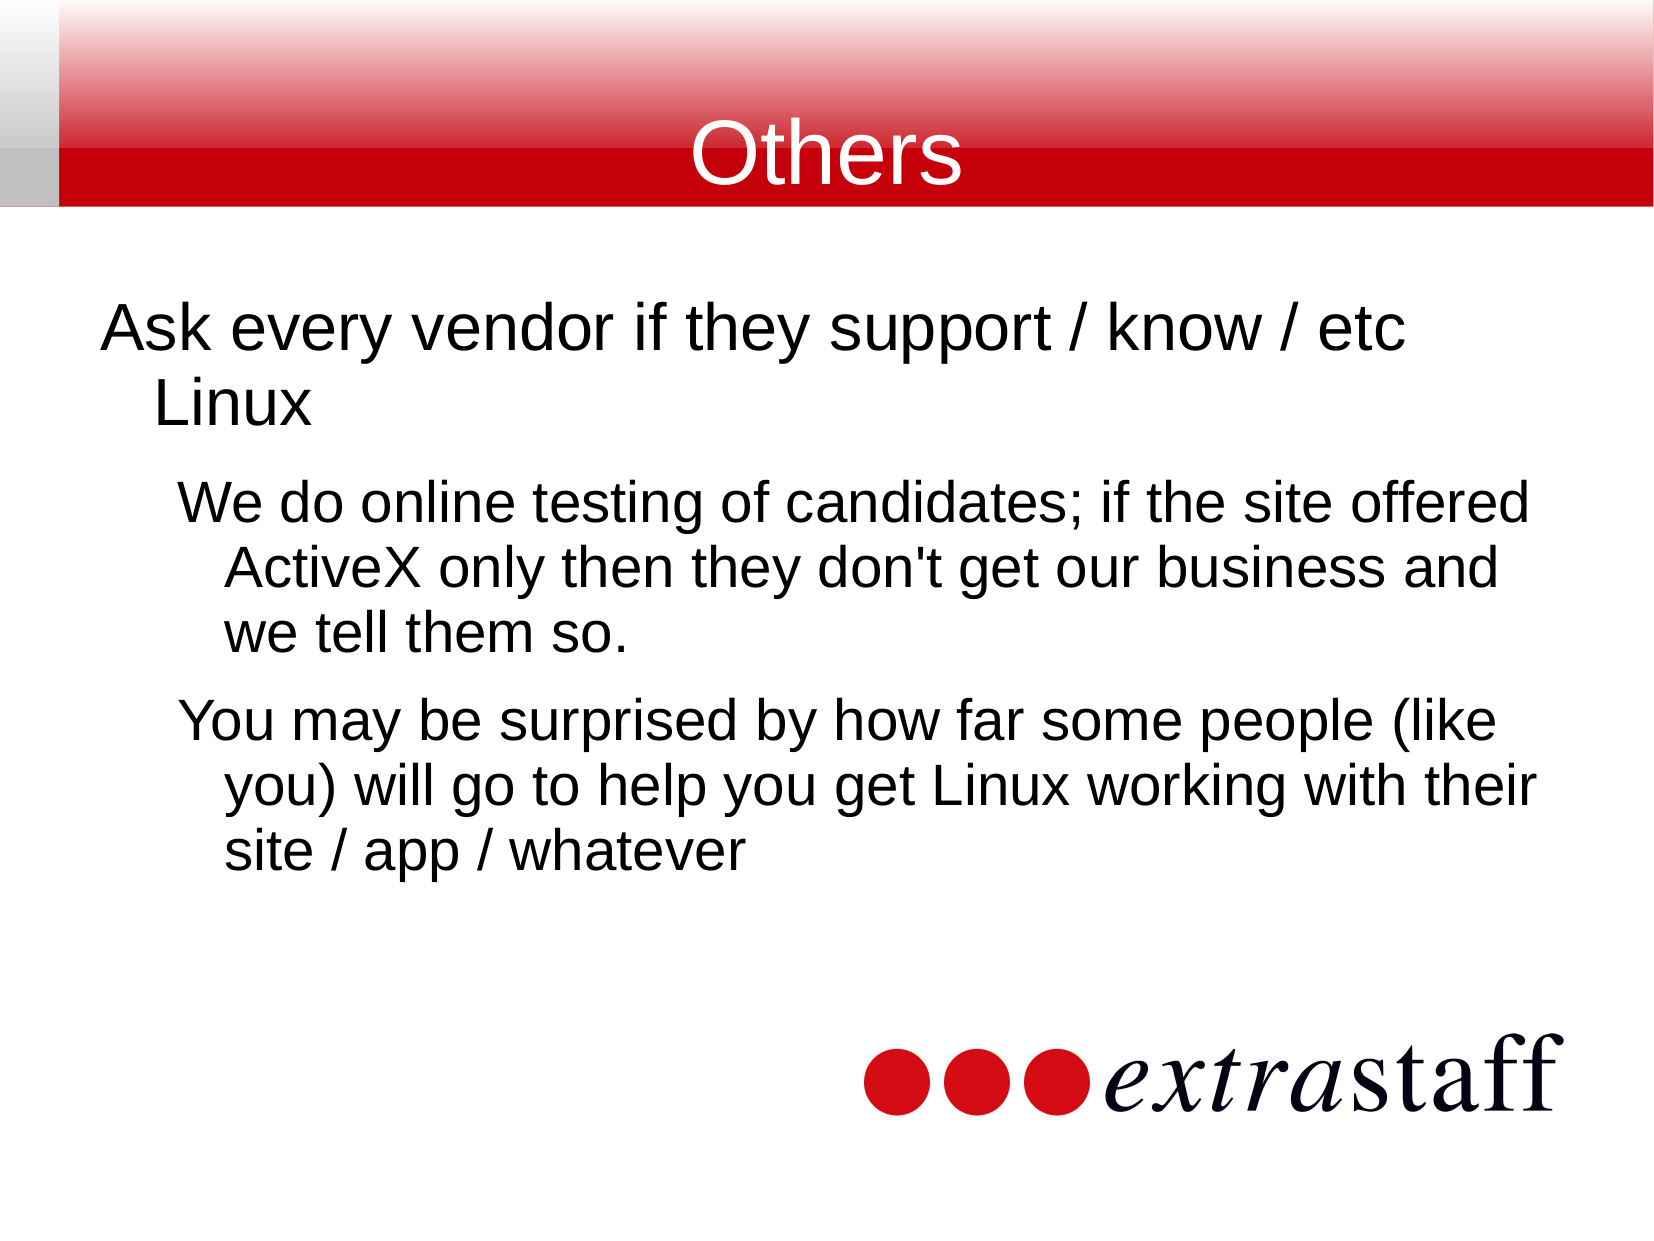

# Others
Ask every vendor if they support / know / etc Linux
We do online testing of candidates; if the site offered ActiveX only then they don't get our business and we tell them so.
You may be surprised by how far some people (like you) will go to help you get Linux working with their site / app / whatever